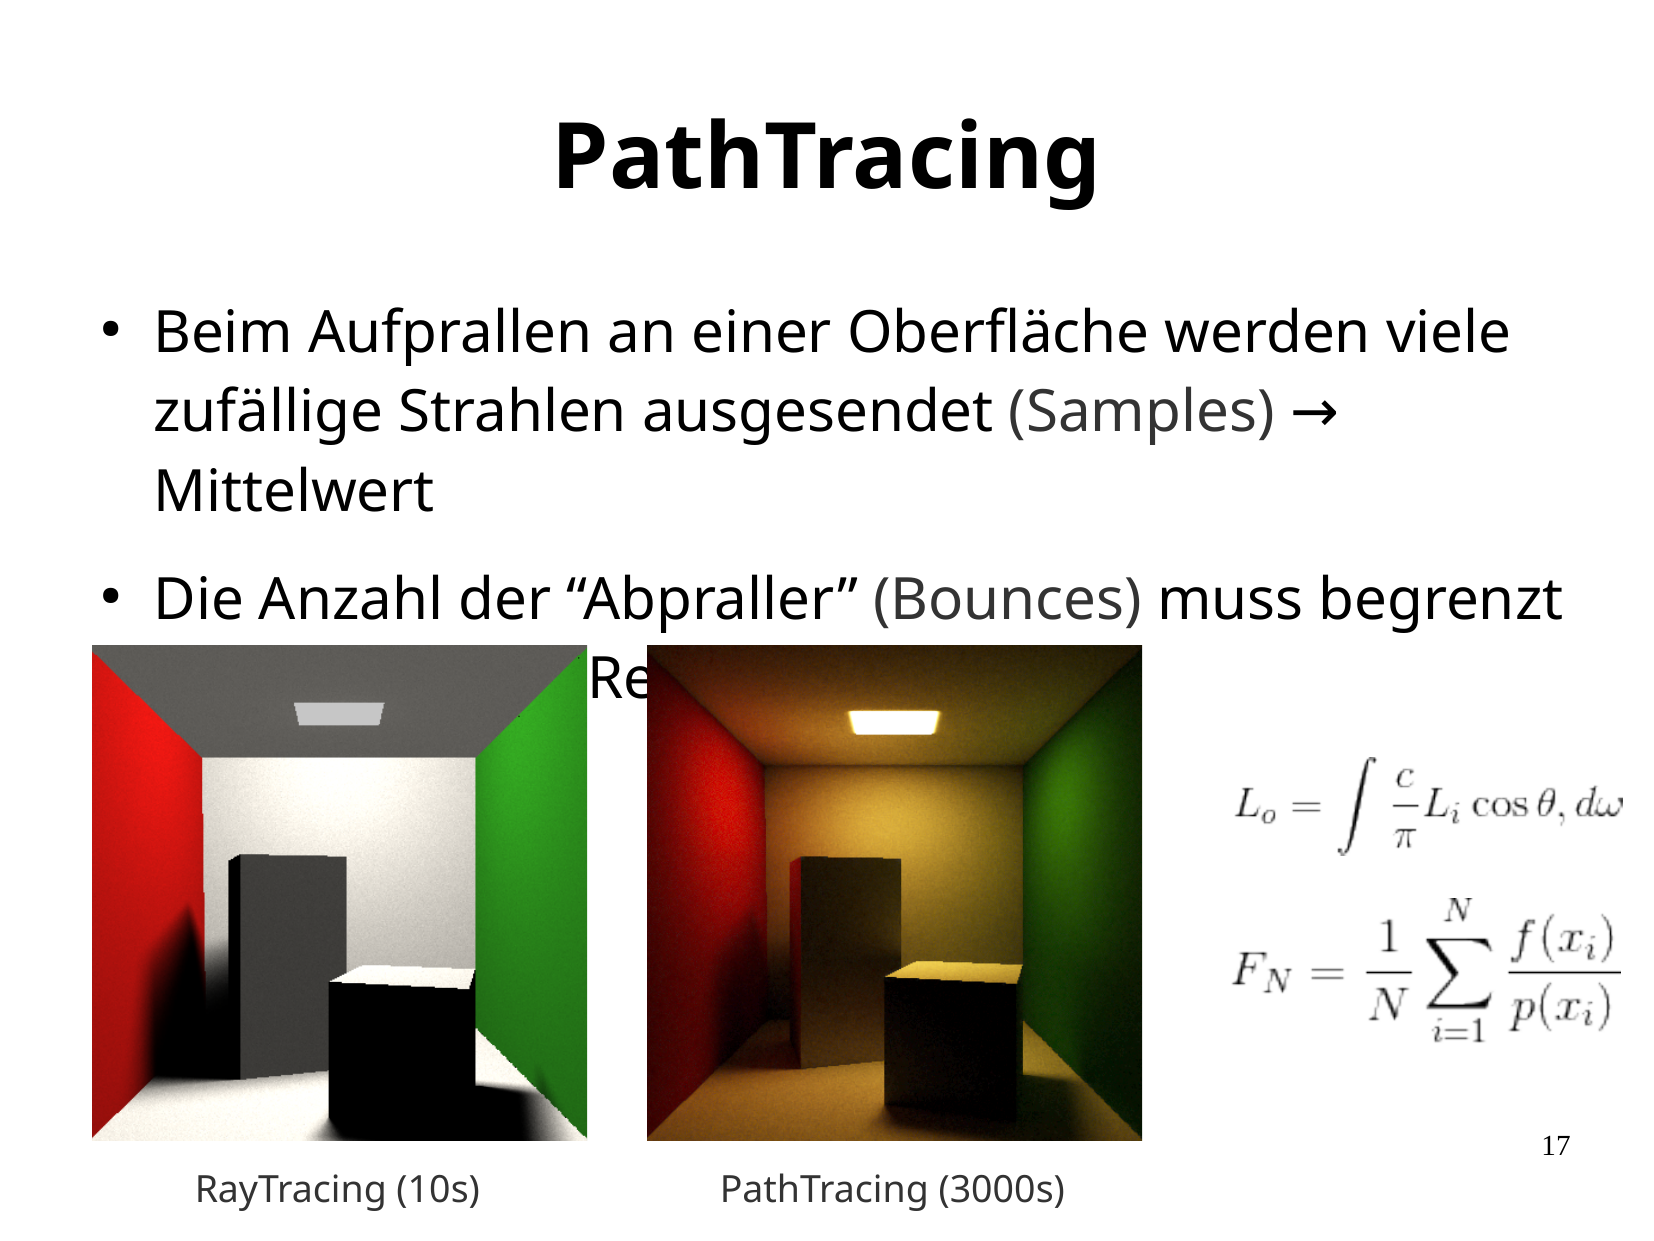

# PathTracing
Beim Aufprallen an einer Oberfläche werden viele zufällige Strahlen ausgesendet (Samples) → Mittelwert
Die Anzahl der “Abpraller” (Bounces) muss begrenzt werden → max. Rekursionstiefe
17
RayTracing (10s)
PathTracing (3000s)